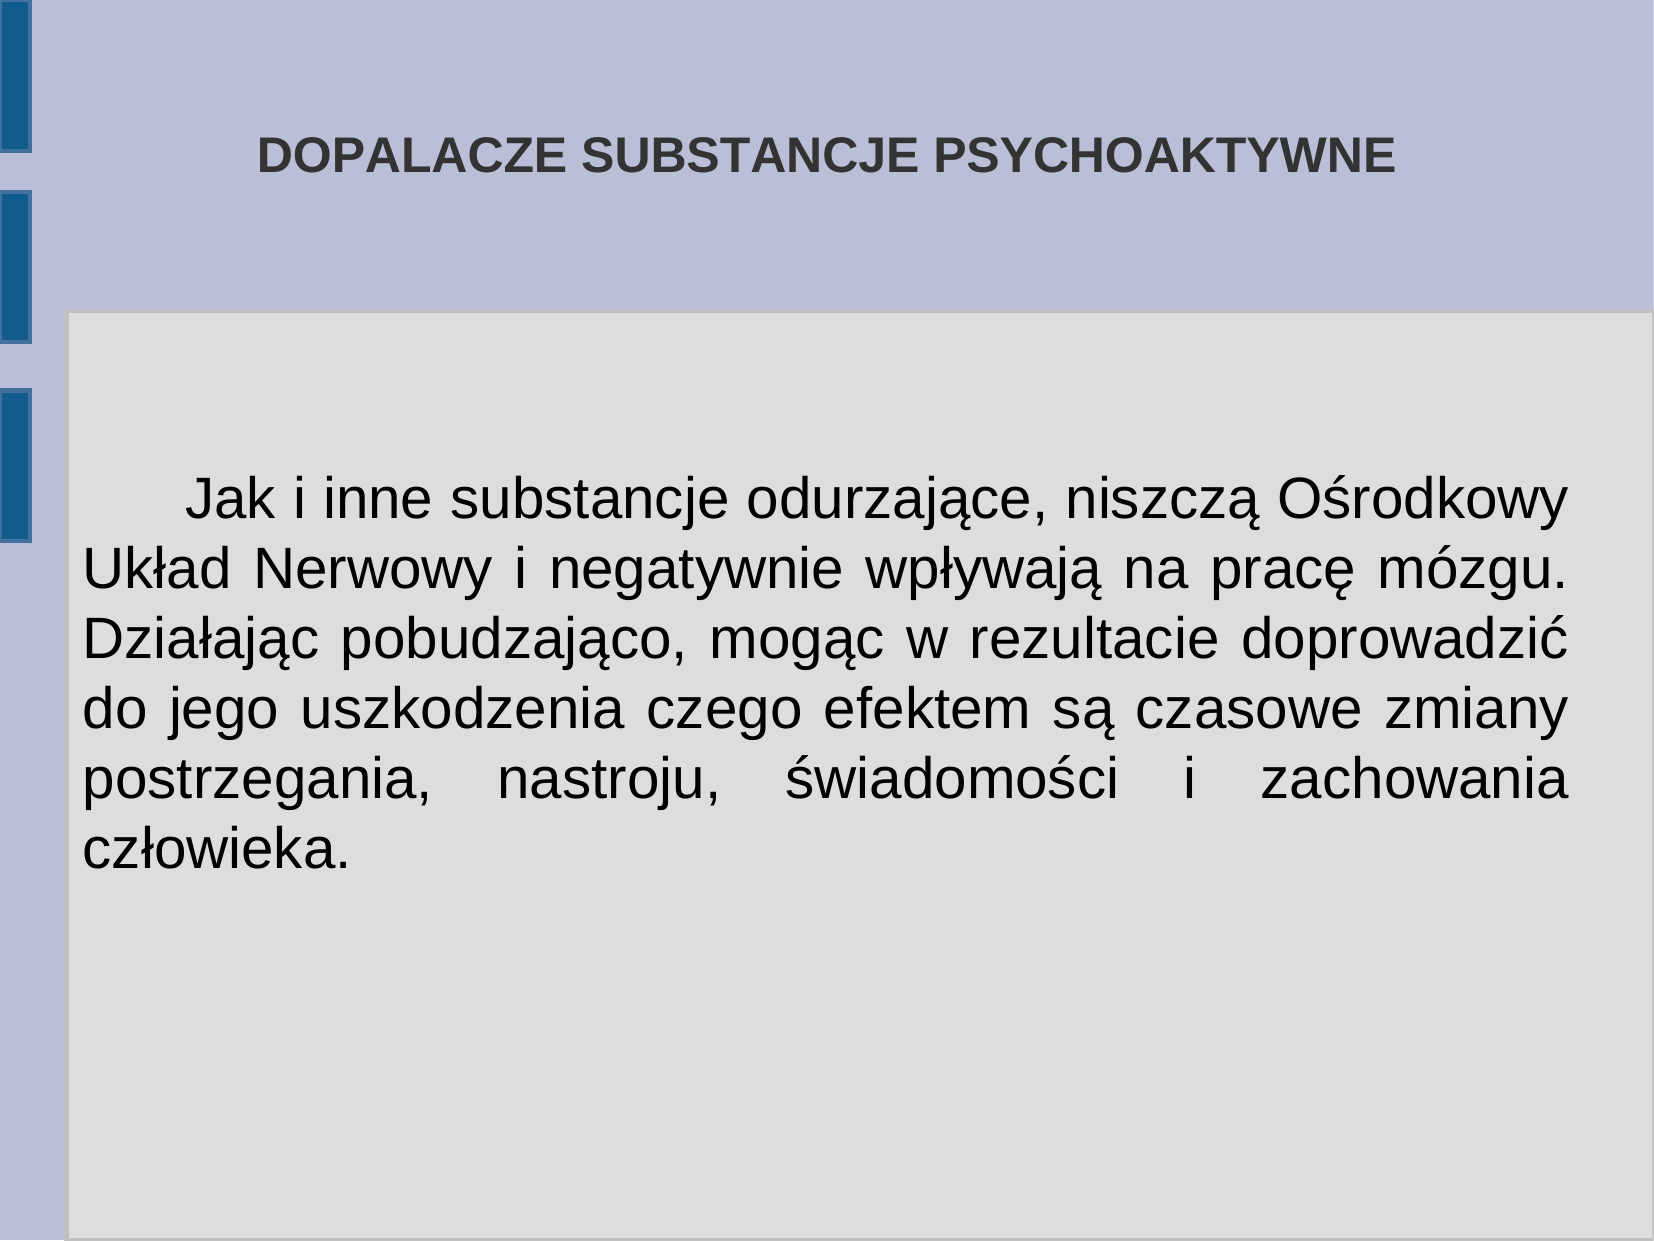

# DOPALACZE SUBSTANCJE PSYCHOAKTYWNE
 Jak i inne substancje odurzające, niszczą Ośrodkowy Układ Nerwowy i negatywnie wpływają na pracę mózgu. Działając pobudzająco, mogąc w rezultacie doprowadzić do jego uszkodzenia czego efektem są czasowe zmiany postrzegania, nastroju, świadomości i zachowania człowieka.